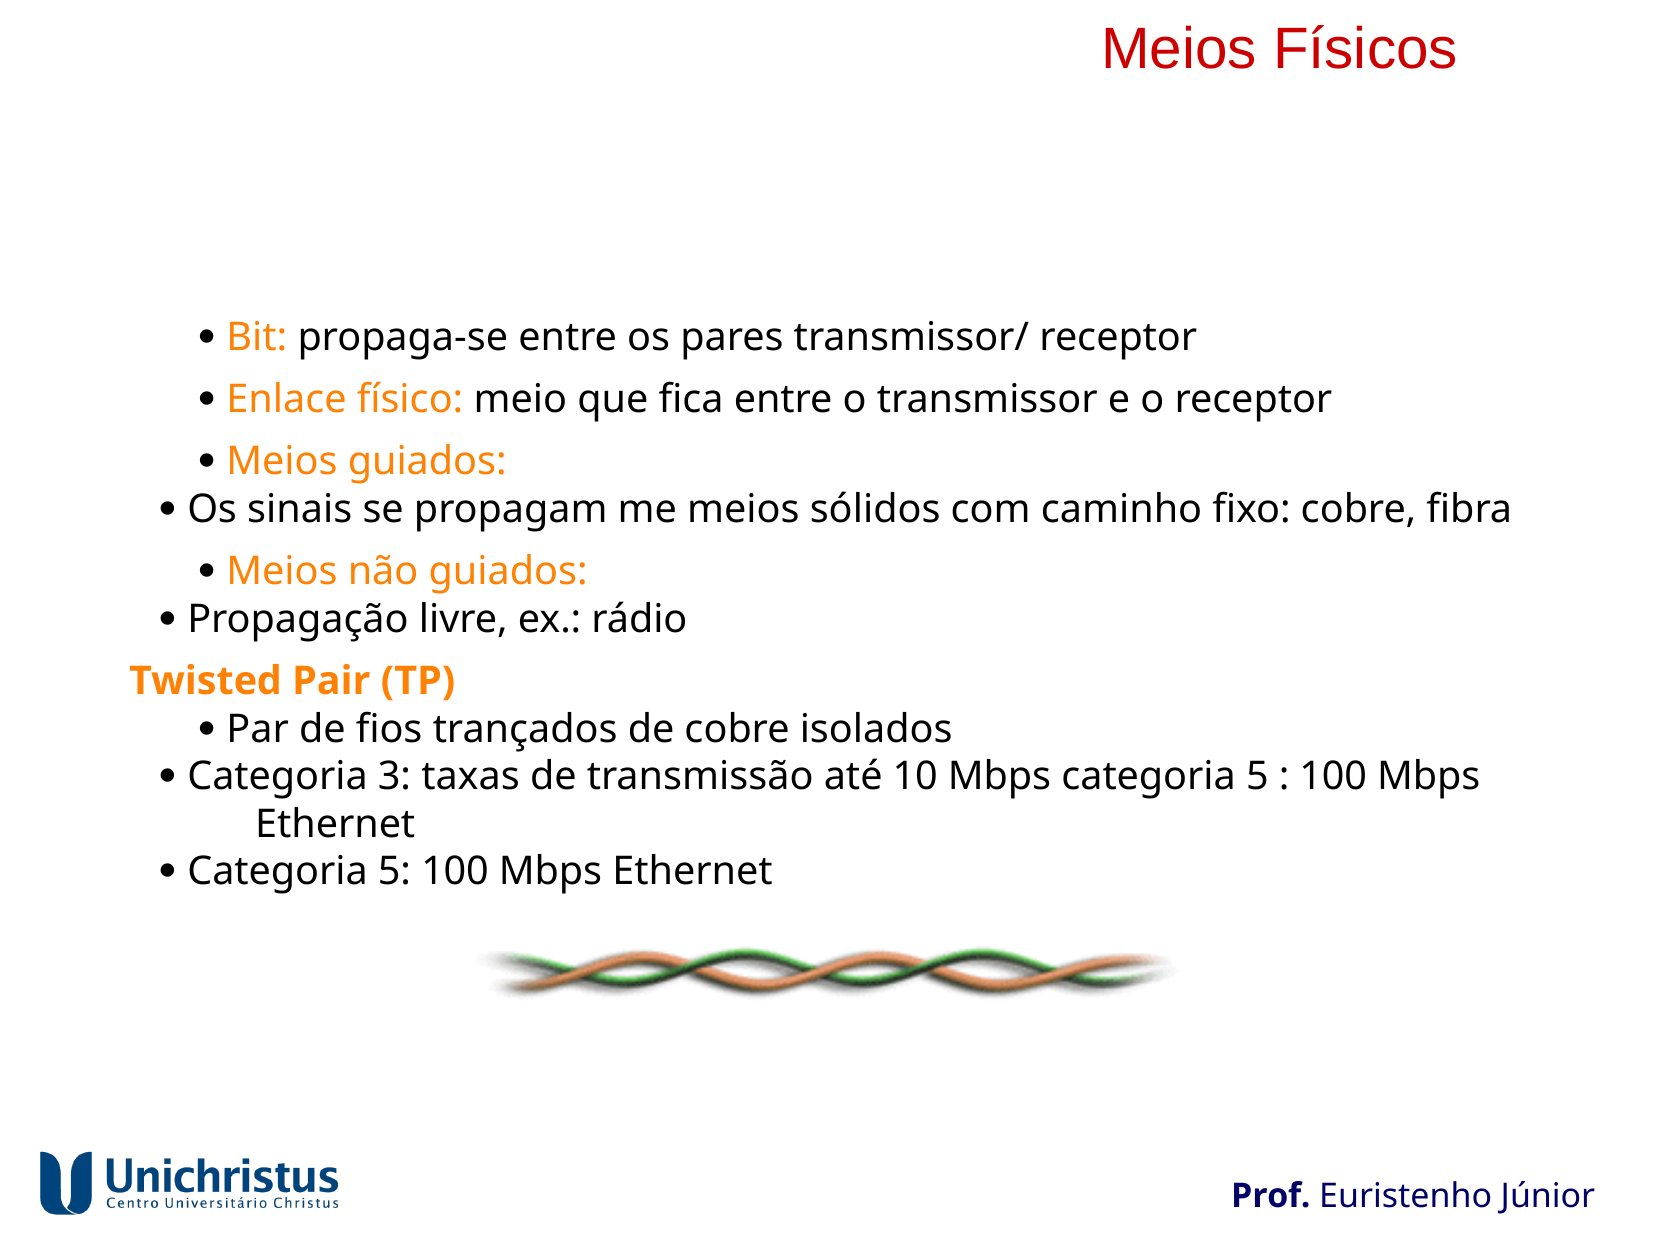

Meios Físicos
Meios físicos
#  Bit: propaga-se entre os pares transmissor/ receptor
 Enlace físico: meio que fica entre o transmissor e o receptor
 Meios guiados:
 Os sinais se propagam me meios sólidos com caminho fixo: cobre, fibra
 Meios não guiados:
 Propagação livre, ex.: rádio
Twisted Pair (TP)
 Par de fios trançados de cobre isolados
 Categoria 3: taxas de transmissão até 10 Mbps categoria 5 : 100 Mbps Ethernet
 Categoria 5: 100 Mbps Ethernet
Prof. Euristenho Júnior